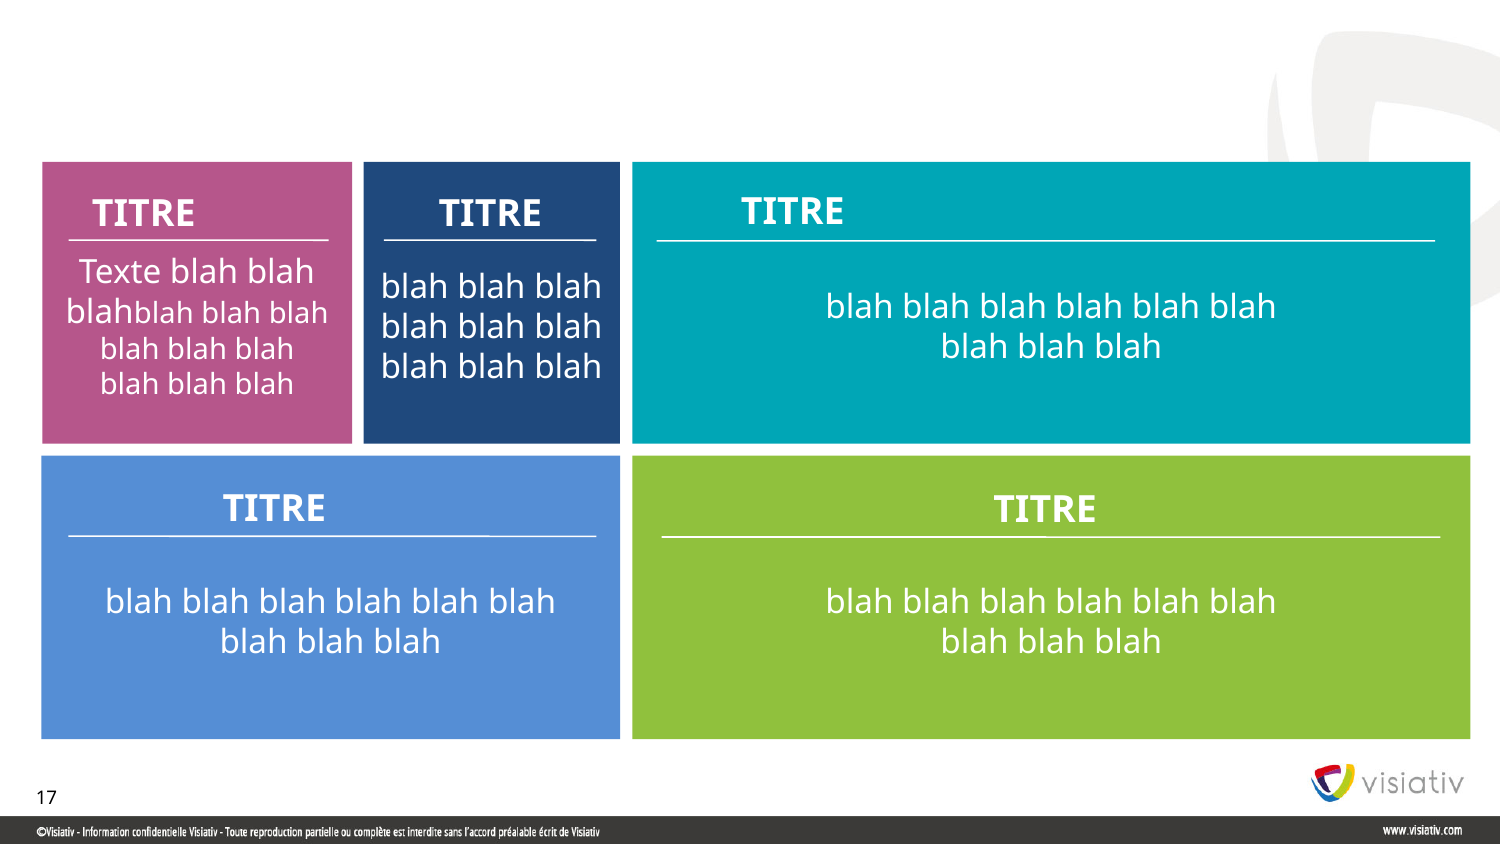

#
Texte blah blah blahblah blah blah
blah blah blah
blah blah blah
blah blah blah
blah blah blah
blah blah blah
blah blah blah blah blah blah
blah blah blah
titre
titre
titre
blah blah blah blah blah blah
blah blah blah
blah blah blah blah blah blah
blah blah blah
titre
titre